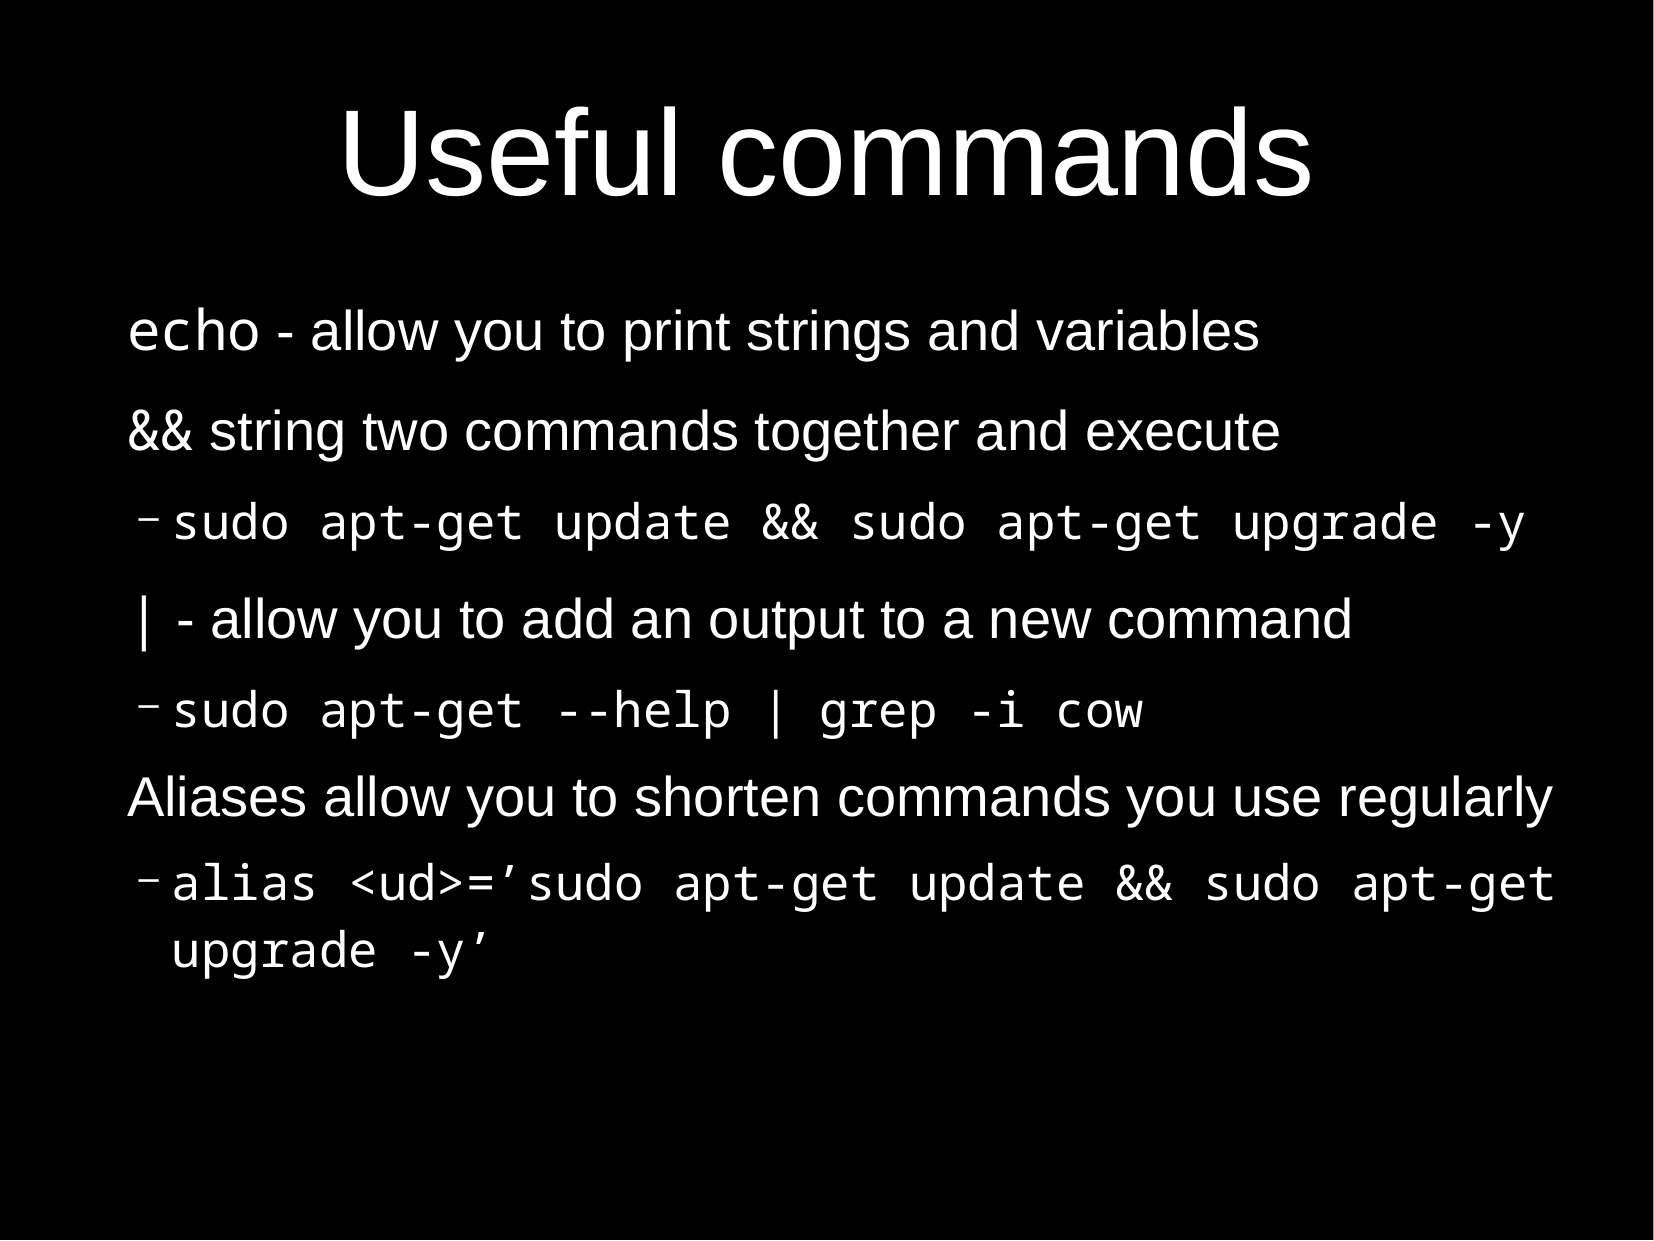

# Useful commands
echo - allow you to print strings and variables
&& string two commands together and execute
sudo apt-get update && sudo apt-get upgrade -y
| - allow you to add an output to a new command
sudo apt-get --help | grep -i cow
Aliases allow you to shorten commands you use regularly
alias <ud>=’sudo apt-get update && sudo apt-get upgrade -y’